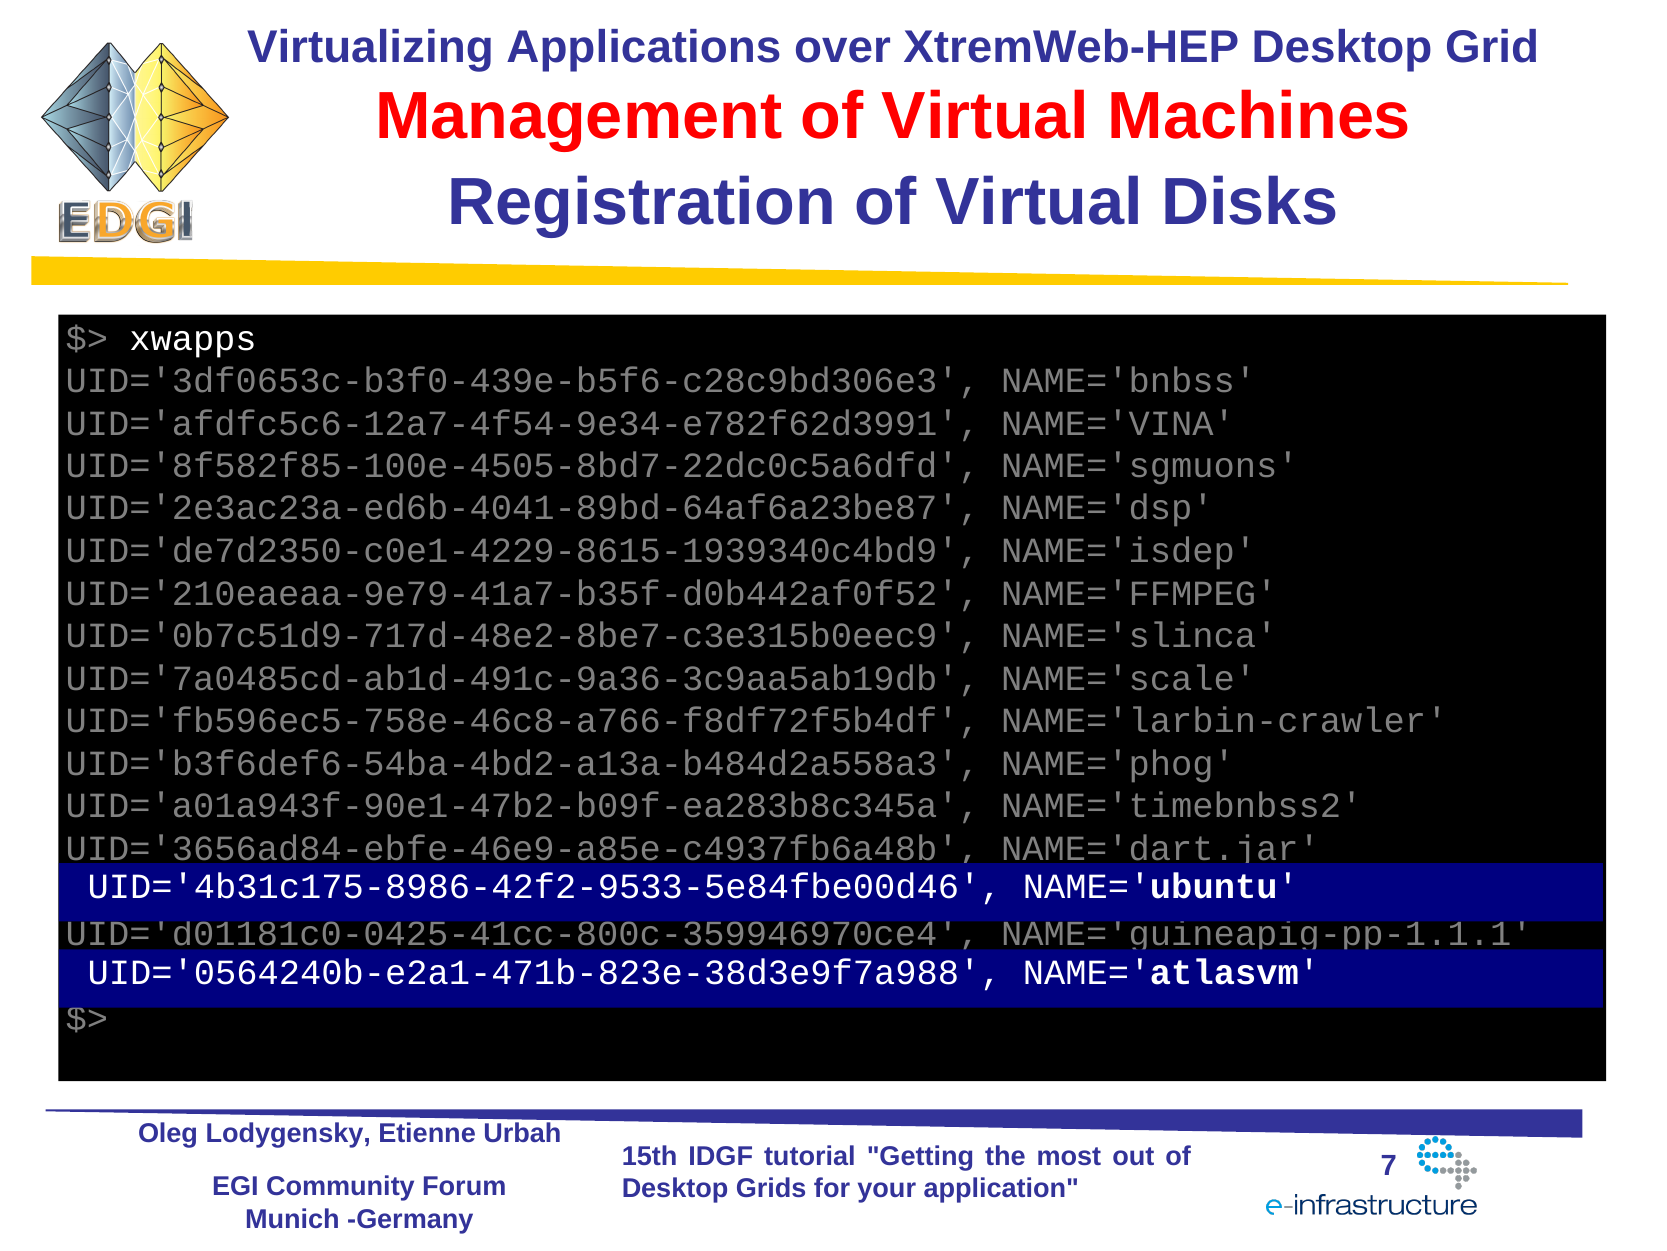

Virtualizing Applications over XtremWeb-HEP Desktop Grid
Management of Virtual Machines
Registration of Virtual Disks
$> xwapps
UID='3df0653c-b3f0-439e-b5f6-c28c9bd306e3', NAME='bnbss'
UID='afdfc5c6-12a7-4f54-9e34-e782f62d3991', NAME='VINA'
UID='8f582f85-100e-4505-8bd7-22dc0c5a6dfd', NAME='sgmuons' UID='2e3ac23a-ed6b-4041-89bd-64af6a23be87', NAME='dsp'
UID='de7d2350-c0e1-4229-8615-1939340c4bd9', NAME='isdep'
UID='210eaeaa-9e79-41a7-b35f-d0b442af0f52', NAME='FFMPEG'
UID='0b7c51d9-717d-48e2-8be7-c3e315b0eec9', NAME='slinca'
UID='7a0485cd-ab1d-491c-9a36-3c9aa5ab19db', NAME='scale'
UID='fb596ec5-758e-46c8-a766-f8df72f5b4df', NAME='larbin-crawler' UID='b3f6def6-54ba-4bd2-a13a-b484d2a558a3', NAME='phog'
UID='a01a943f-90e1-47b2-b09f-ea283b8c345a', NAME='timebnbss2' UID='3656ad84-ebfe-46e9-a85e-c4937fb6a48b', NAME='dart.jar' UID='4b31c175-8986-42f2-9533-5e84fbe00d46', NAME='ubuntu'
UID='d01181c0-0425-41cc-800c-359946970ce4', NAME='guineapig-pp-1.1.1' UID='0564240b-e2a1-471b-823e-38d3e9f7a988', NAME='atlasvm'
$>
 UID='4b31c175-8986-42f2-9533-5e84fbe00d46', NAME='ubuntu'
 UID='0564240b-e2a1-471b-823e-38d3e9f7a988', NAME='atlasvm'
7